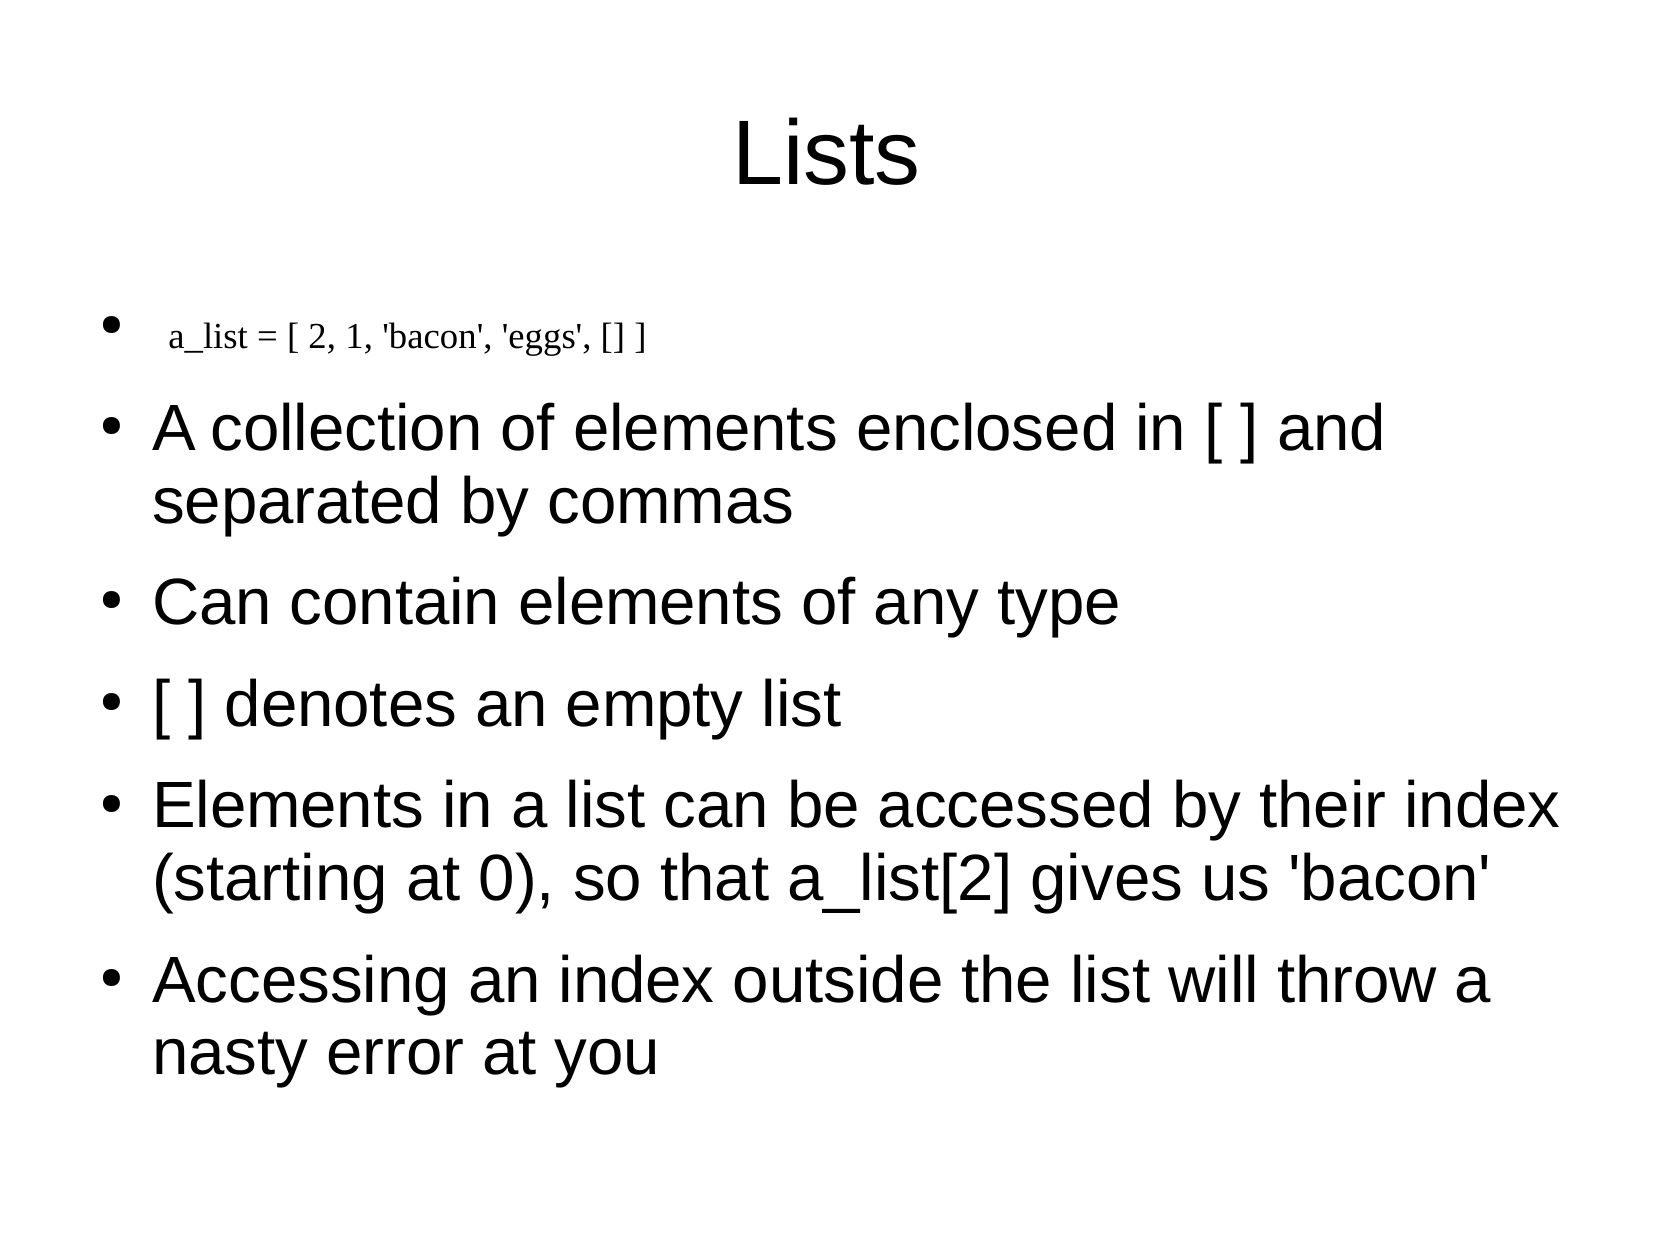

# Lists
 a_list = [ 2, 1, 'bacon', 'eggs', [] ]
A collection of elements enclosed in [ ] and separated by commas
Can contain elements of any type
[ ] denotes an empty list
Elements in a list can be accessed by their index (starting at 0), so that a_list[2] gives us 'bacon'
Accessing an index outside the list will throw a nasty error at you